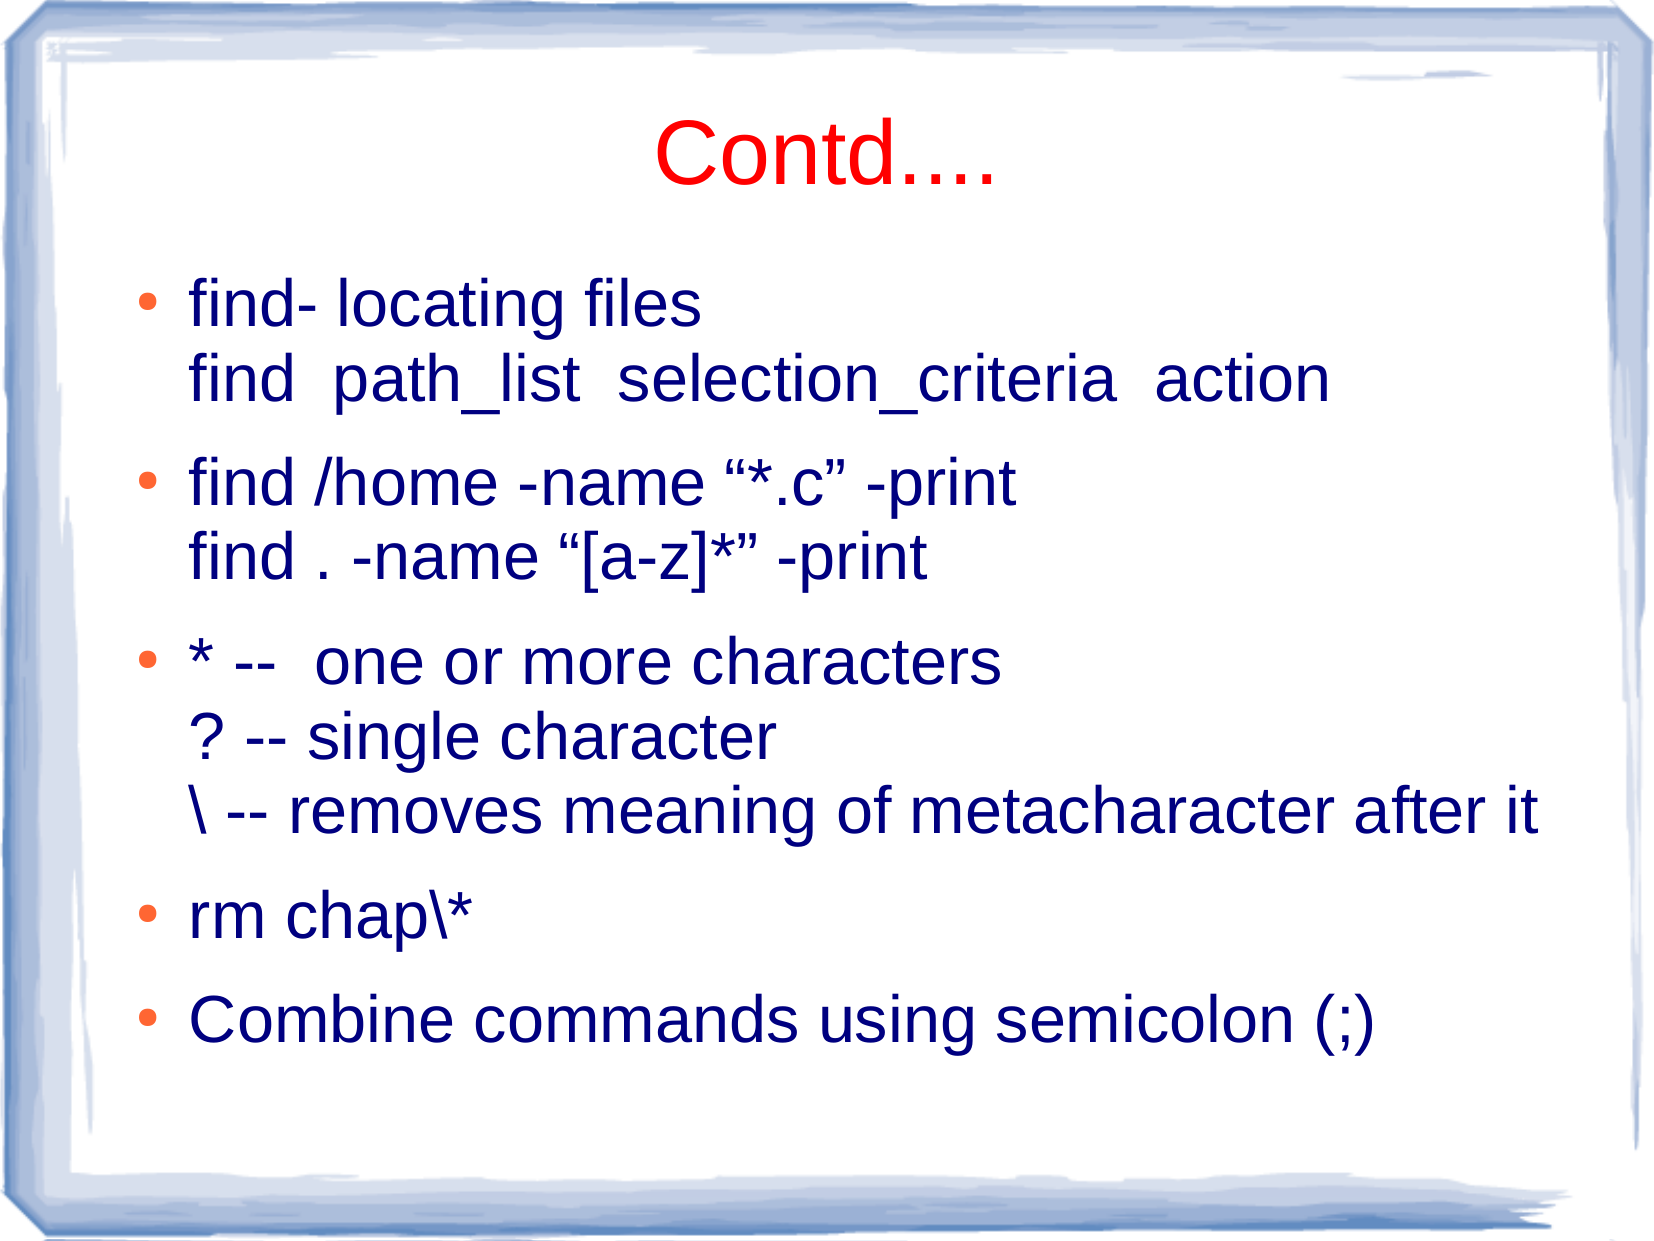

# Contd....
find- locating files find path_list selection_criteria action
find /home -name “*.c” -print find . -name “[a-z]*” -print
* -- one or more characters ? -- single character \ -- removes meaning of metacharacter after it
rm chap\*
Combine commands using semicolon (;)